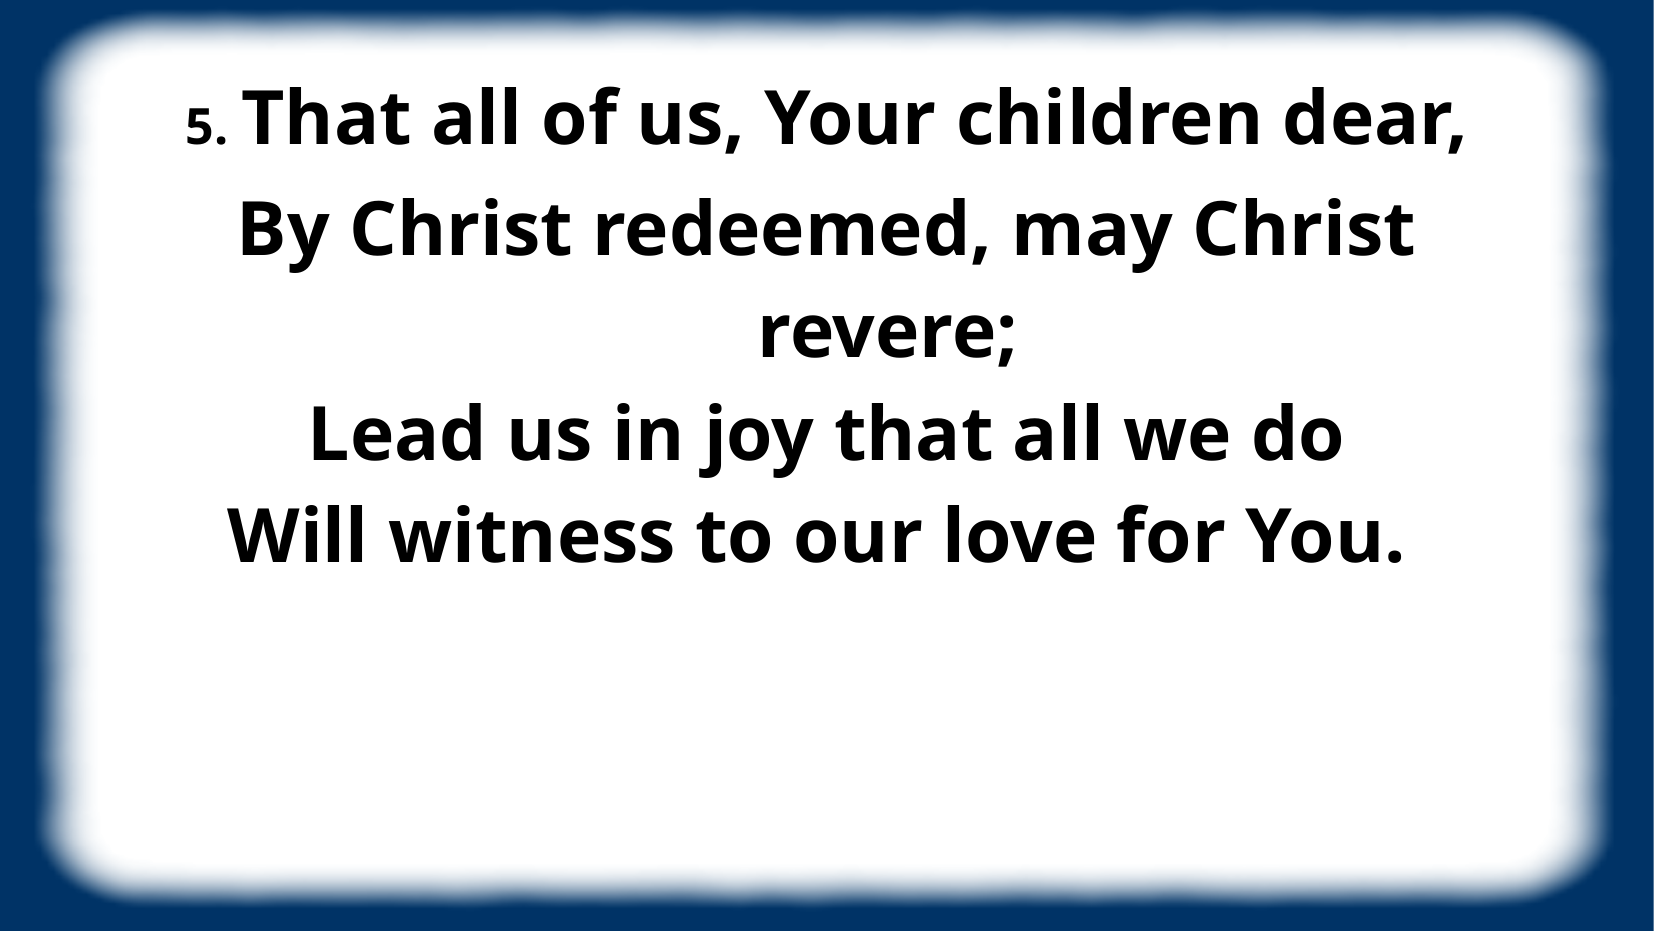

5. That all of us, Your children dear,
By Christ redeemed, may Christ revere;
Lead us in joy that all we do
Will witness to our love for You.